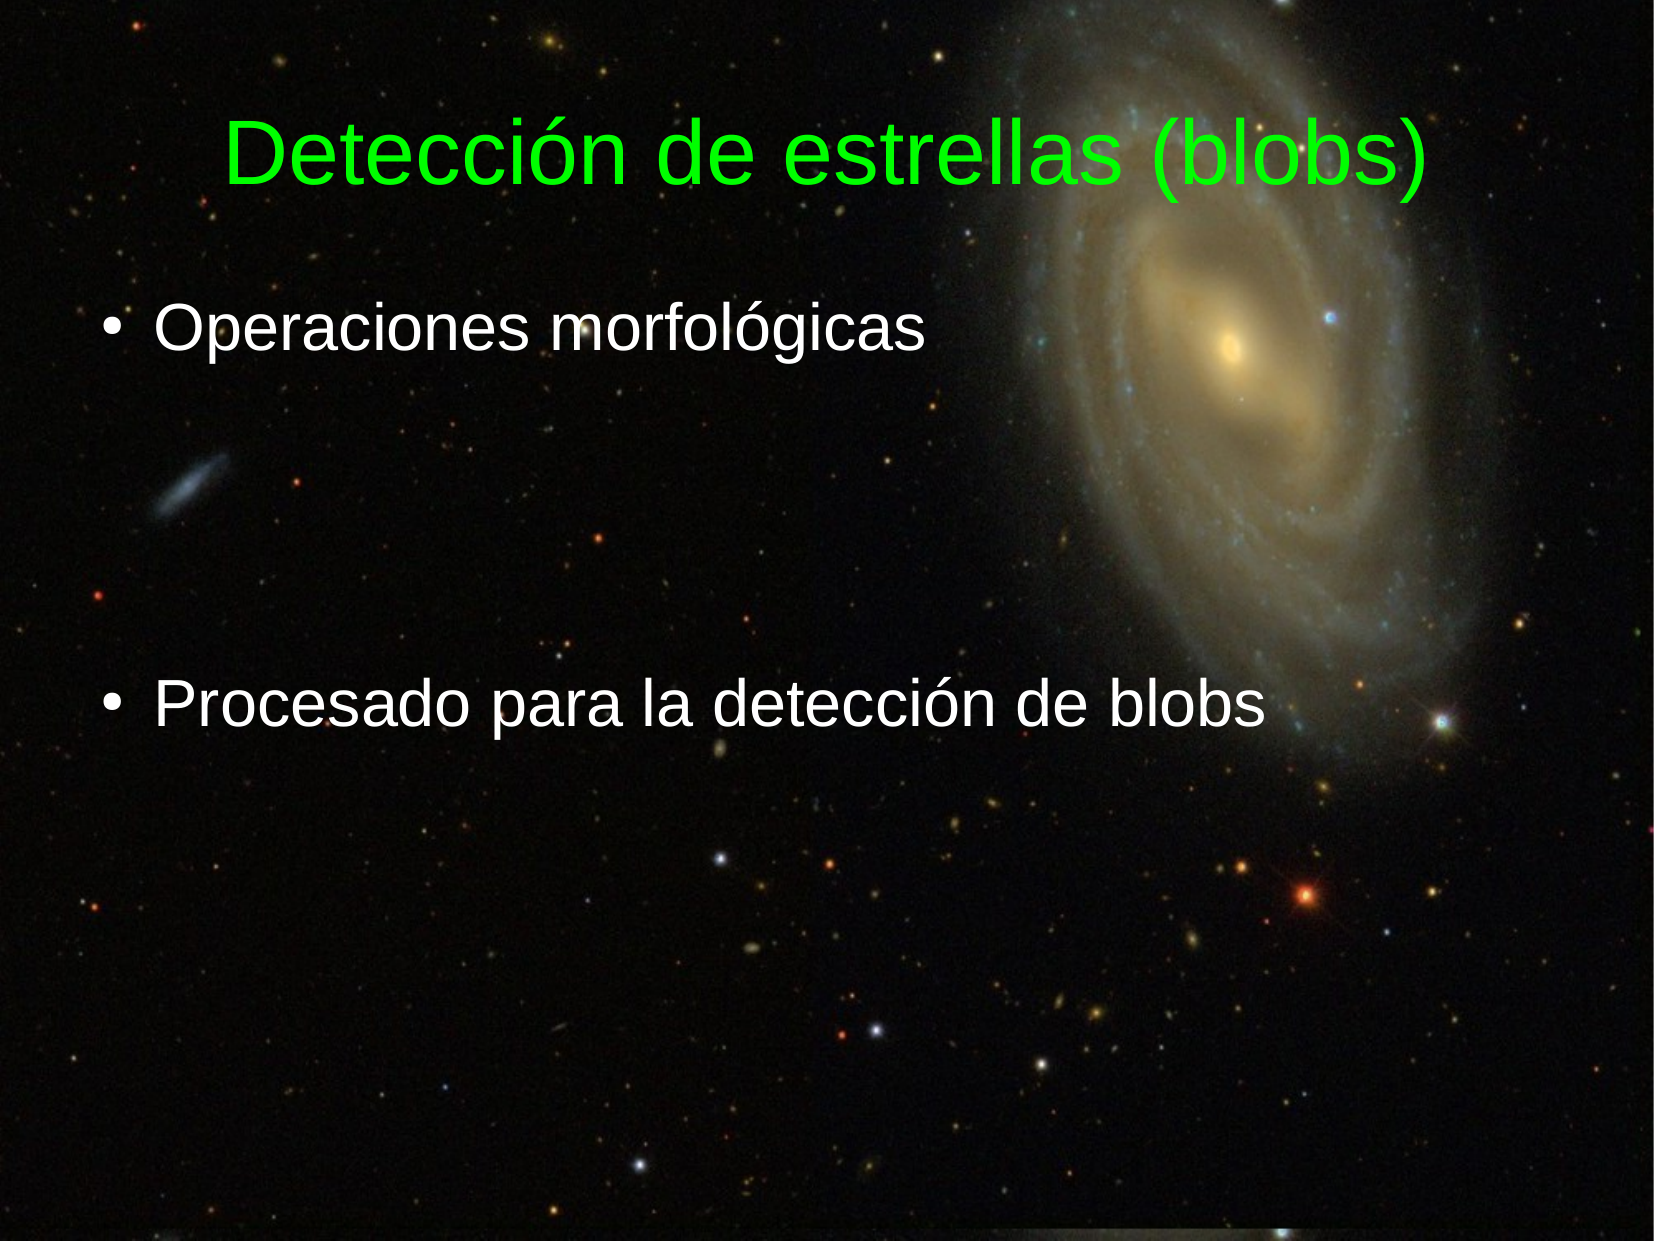

# Detección de estrellas (blobs)
Operaciones morfológicas
Procesado para la detección de blobs